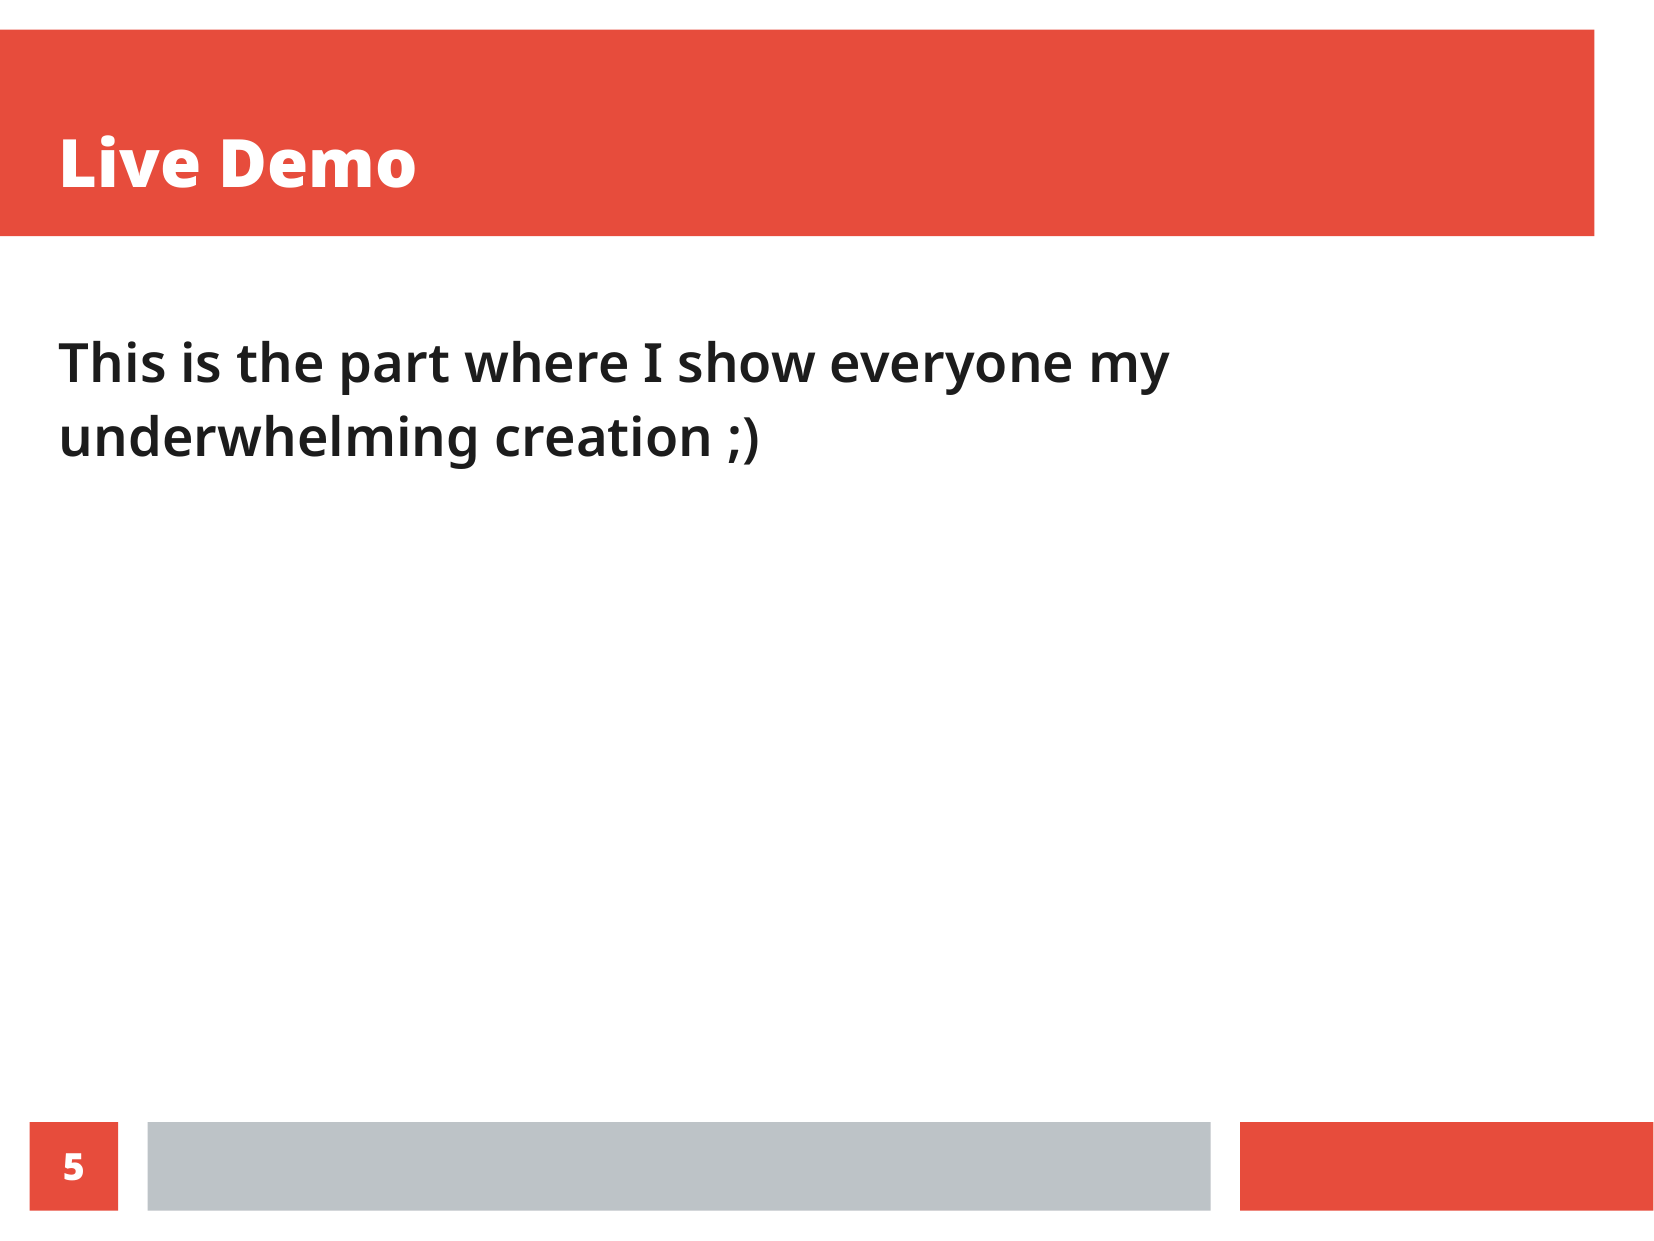

# Live Demo
This is the part where I show everyone my underwhelming creation ;)
5